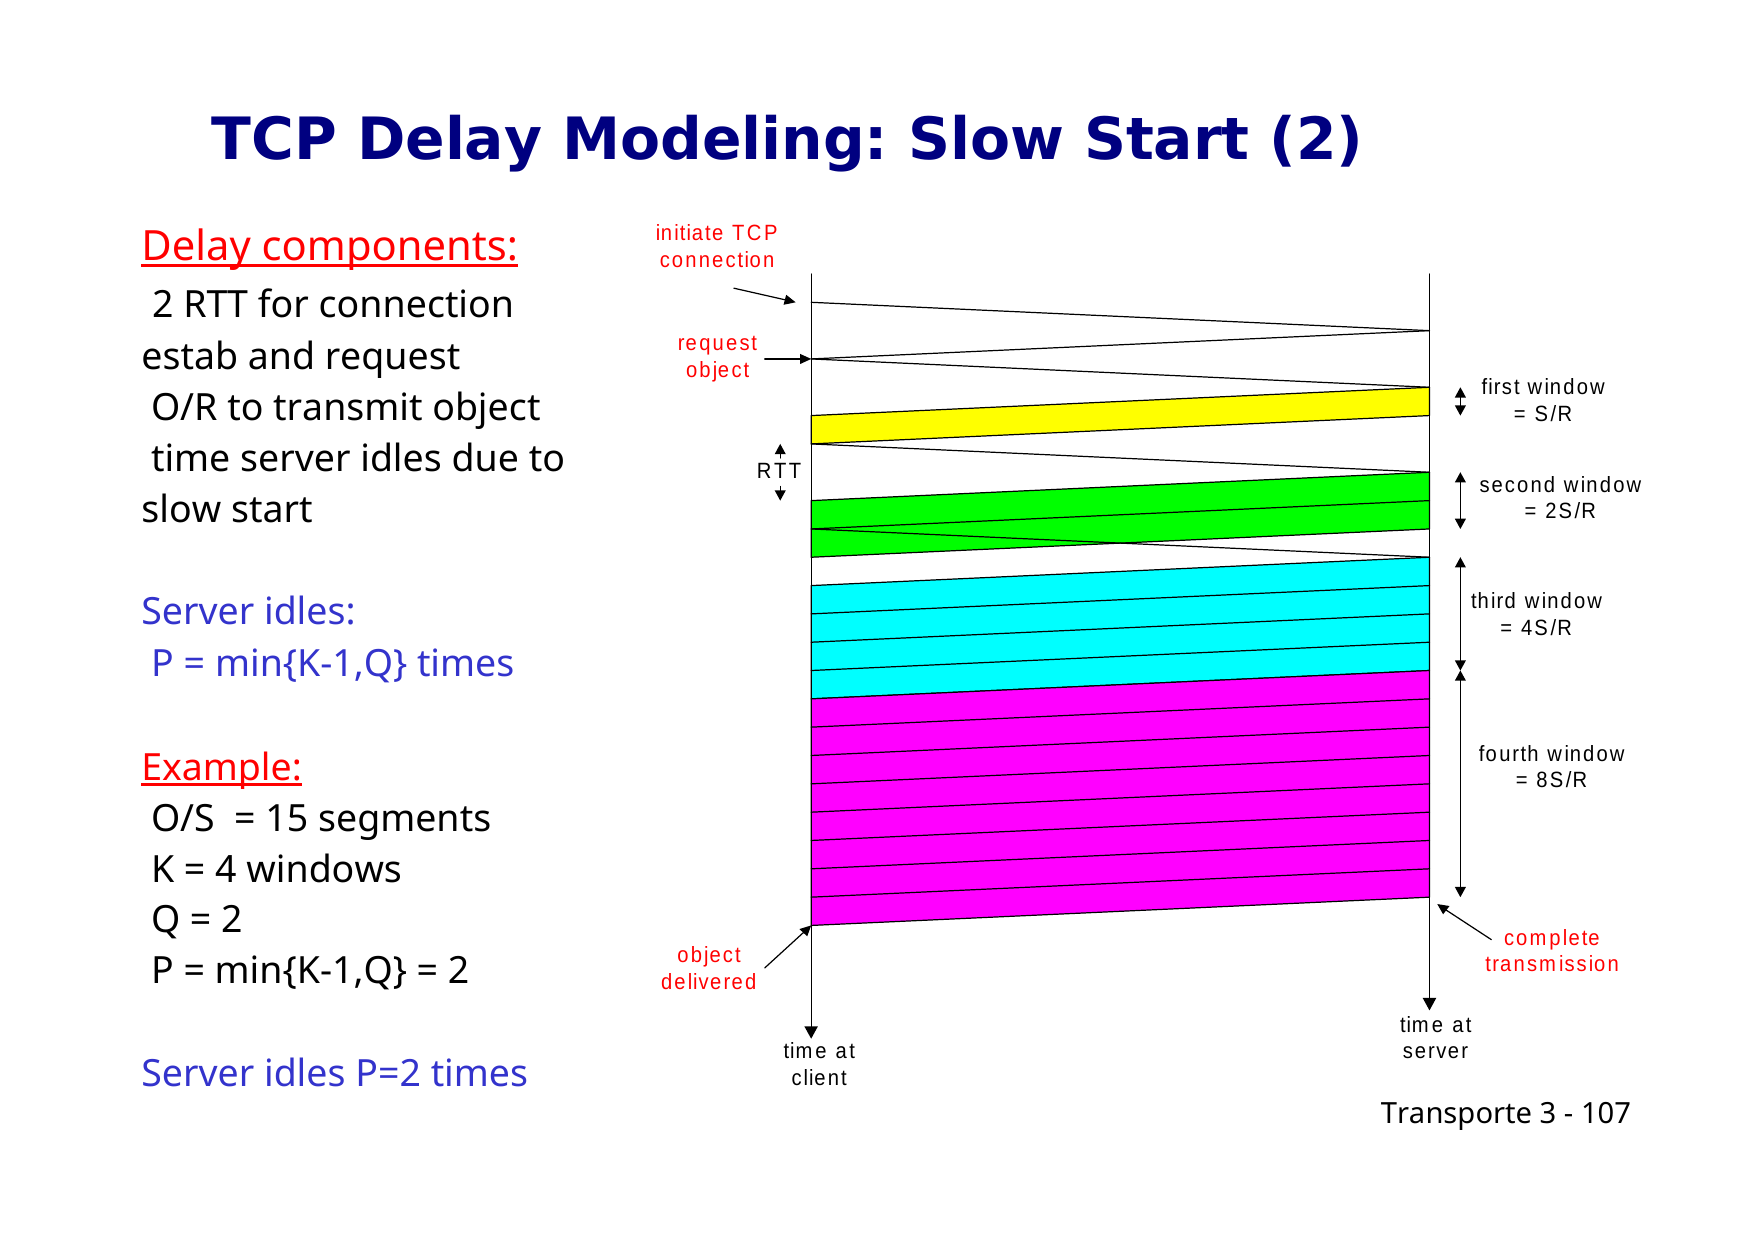

# TCP Delay Modeling: Slow Start (2)
Delay components:
 2 RTT for connection estab and request
 O/R to transmit object
 time server idles due to slow start
Server idles:
 P = min{K-1,Q} times
Example:
 O/S = 15 segments
 K = 4 windows
 Q = 2
 P = min{K-1,Q} = 2
Server idles P=2 times